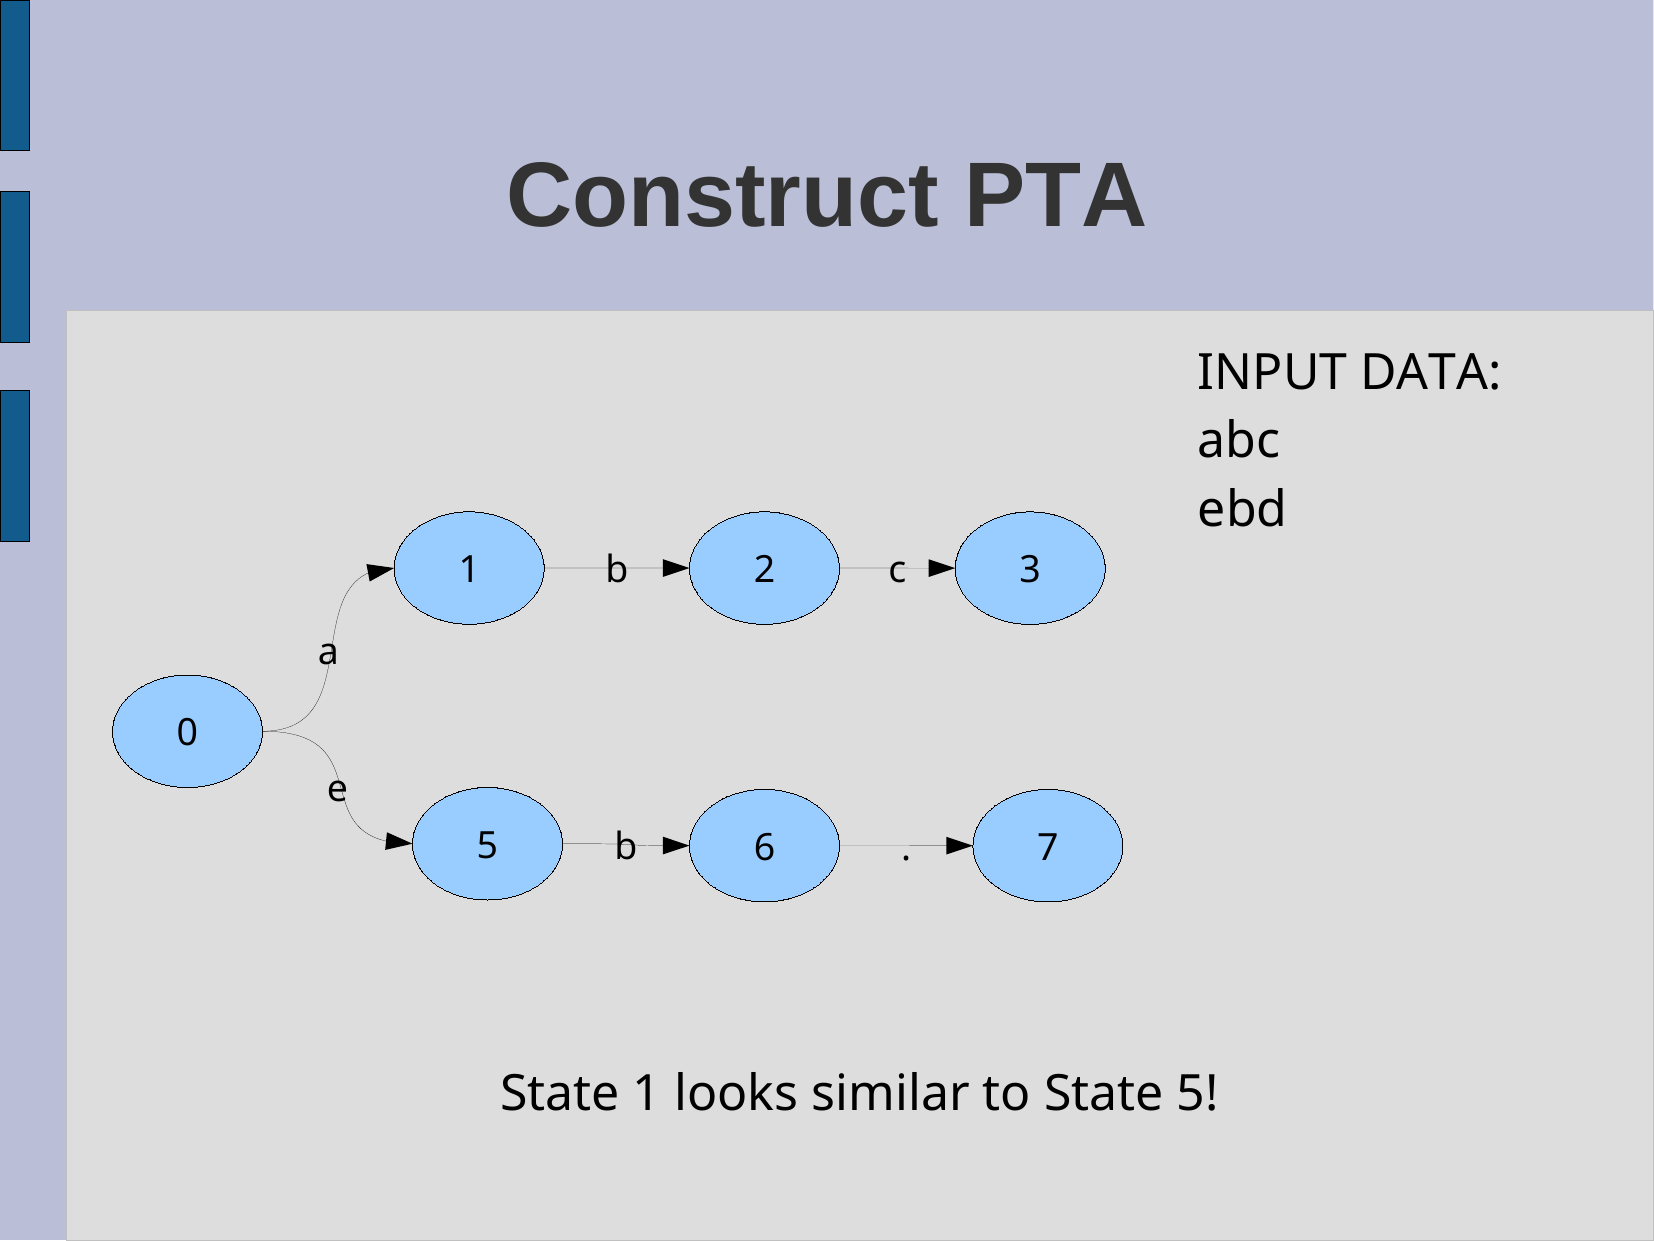

# Construct PTA
INPUT DATA:
abc
ebd
1
2
3
0
5
6
7
State 1 looks similar to State 5!